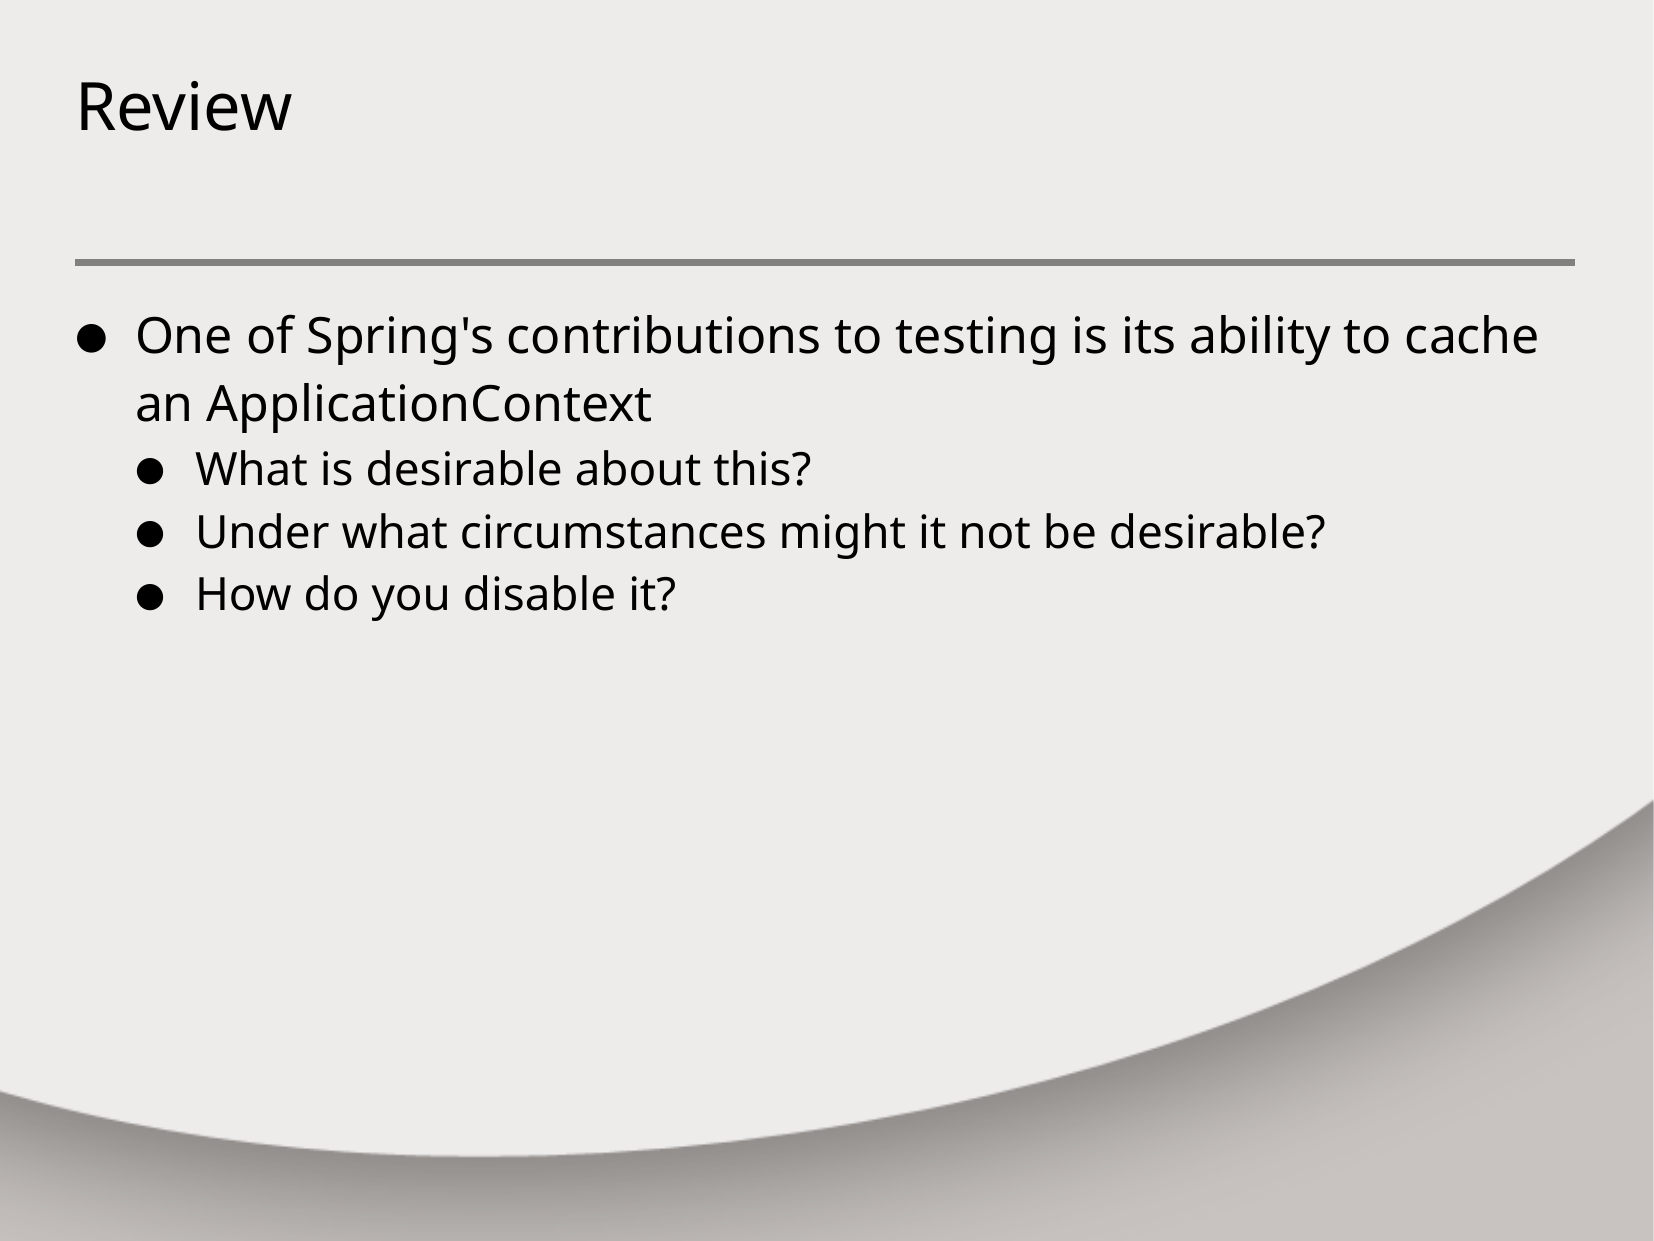

# Review
One of Spring's contributions to testing is its ability to cache an ApplicationContext
What is desirable about this?
Under what circumstances might it not be desirable?
How do you disable it?